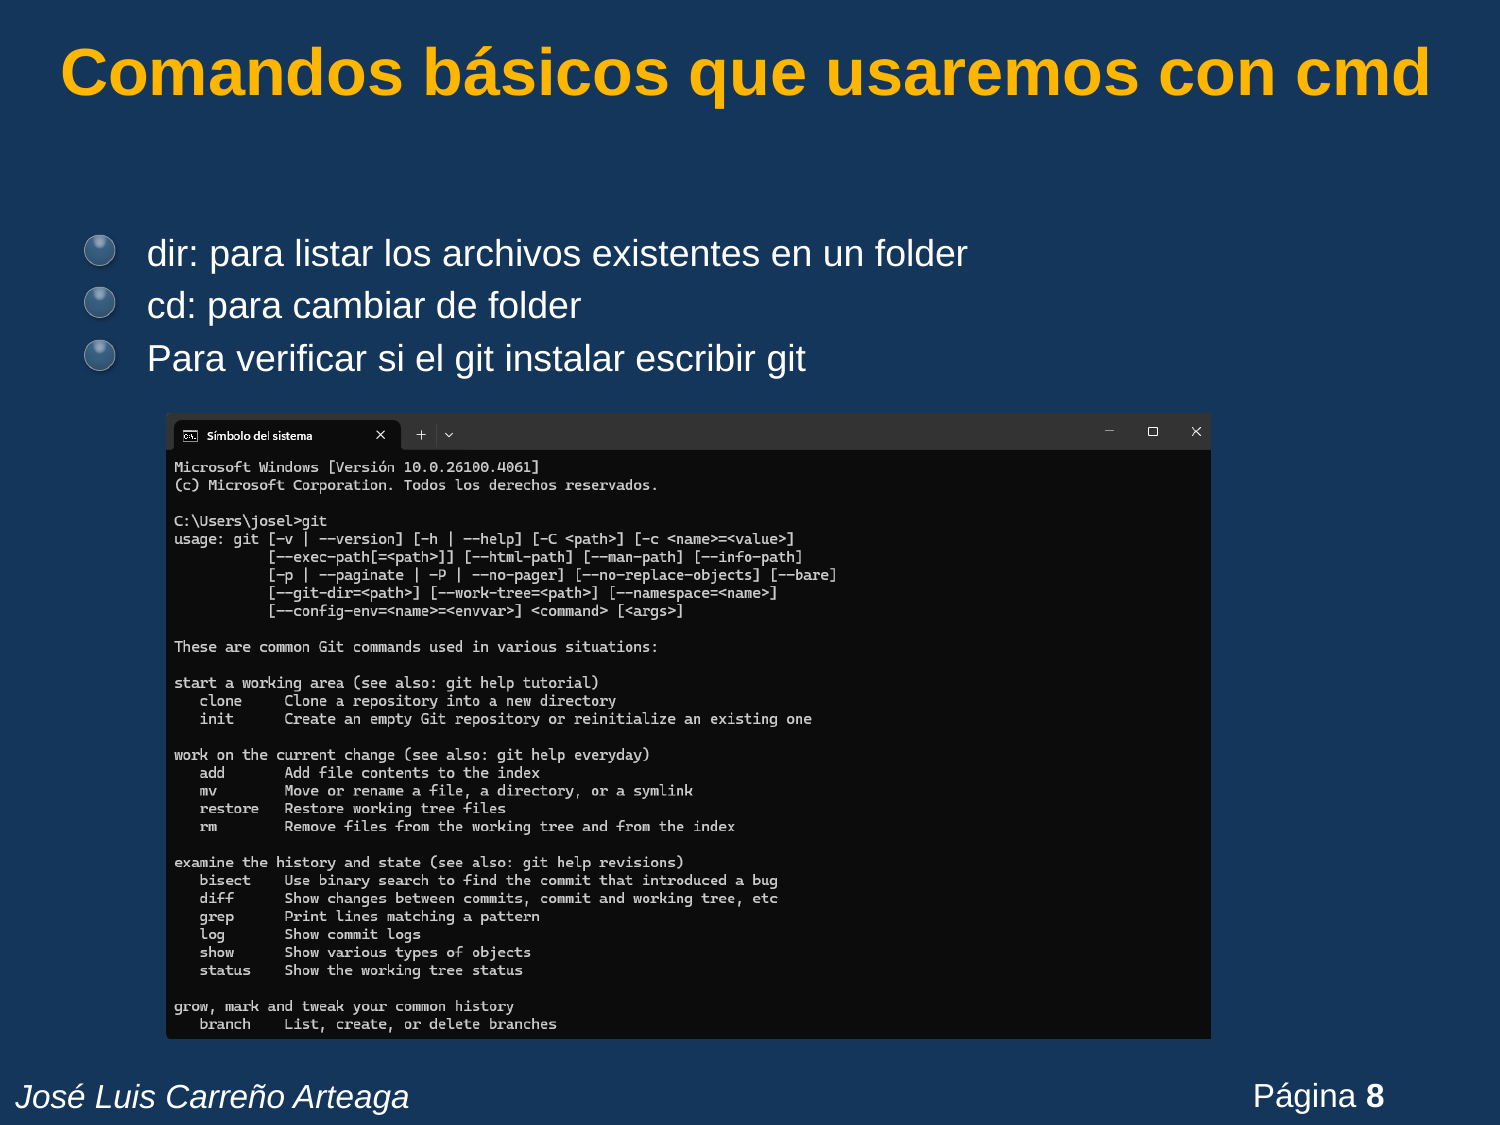

Comandos básicos que usaremos con cmd
# dir: para listar los archivos existentes en un folder
cd: para cambiar de folder
Para verificar si el git instalar escribir git